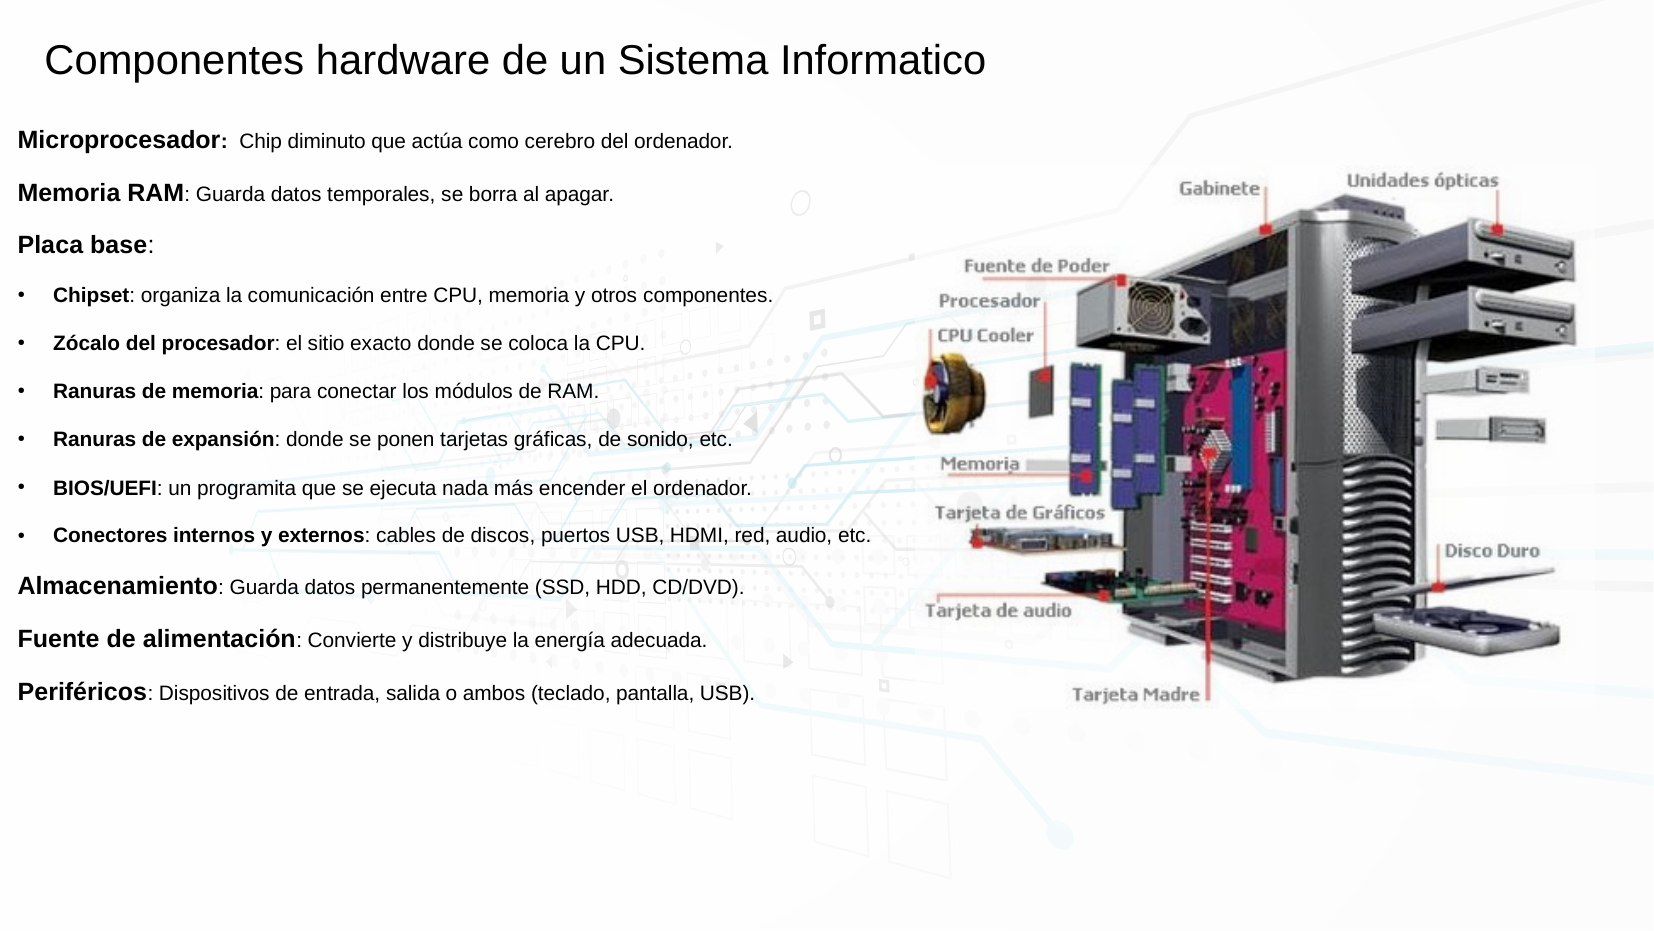

Componentes hardware de un Sistema Informatico
Microprocesador: Chip diminuto que actúa como cerebro del ordenador.
Memoria RAM: Guarda datos temporales, se borra al apagar.
Placa base:
Chipset: organiza la comunicación entre CPU, memoria y otros componentes.
Zócalo del procesador: el sitio exacto donde se coloca la CPU.
Ranuras de memoria: para conectar los módulos de RAM.
Ranuras de expansión: donde se ponen tarjetas gráficas, de sonido, etc.
BIOS/UEFI: un programita que se ejecuta nada más encender el ordenador.
Conectores internos y externos: cables de discos, puertos USB, HDMI, red, audio, etc.
Almacenamiento: Guarda datos permanentemente (SSD, HDD, CD/DVD).
Fuente de alimentación: Convierte y distribuye la energía adecuada.
Periféricos: Dispositivos de entrada, salida o ambos (teclado, pantalla, USB).